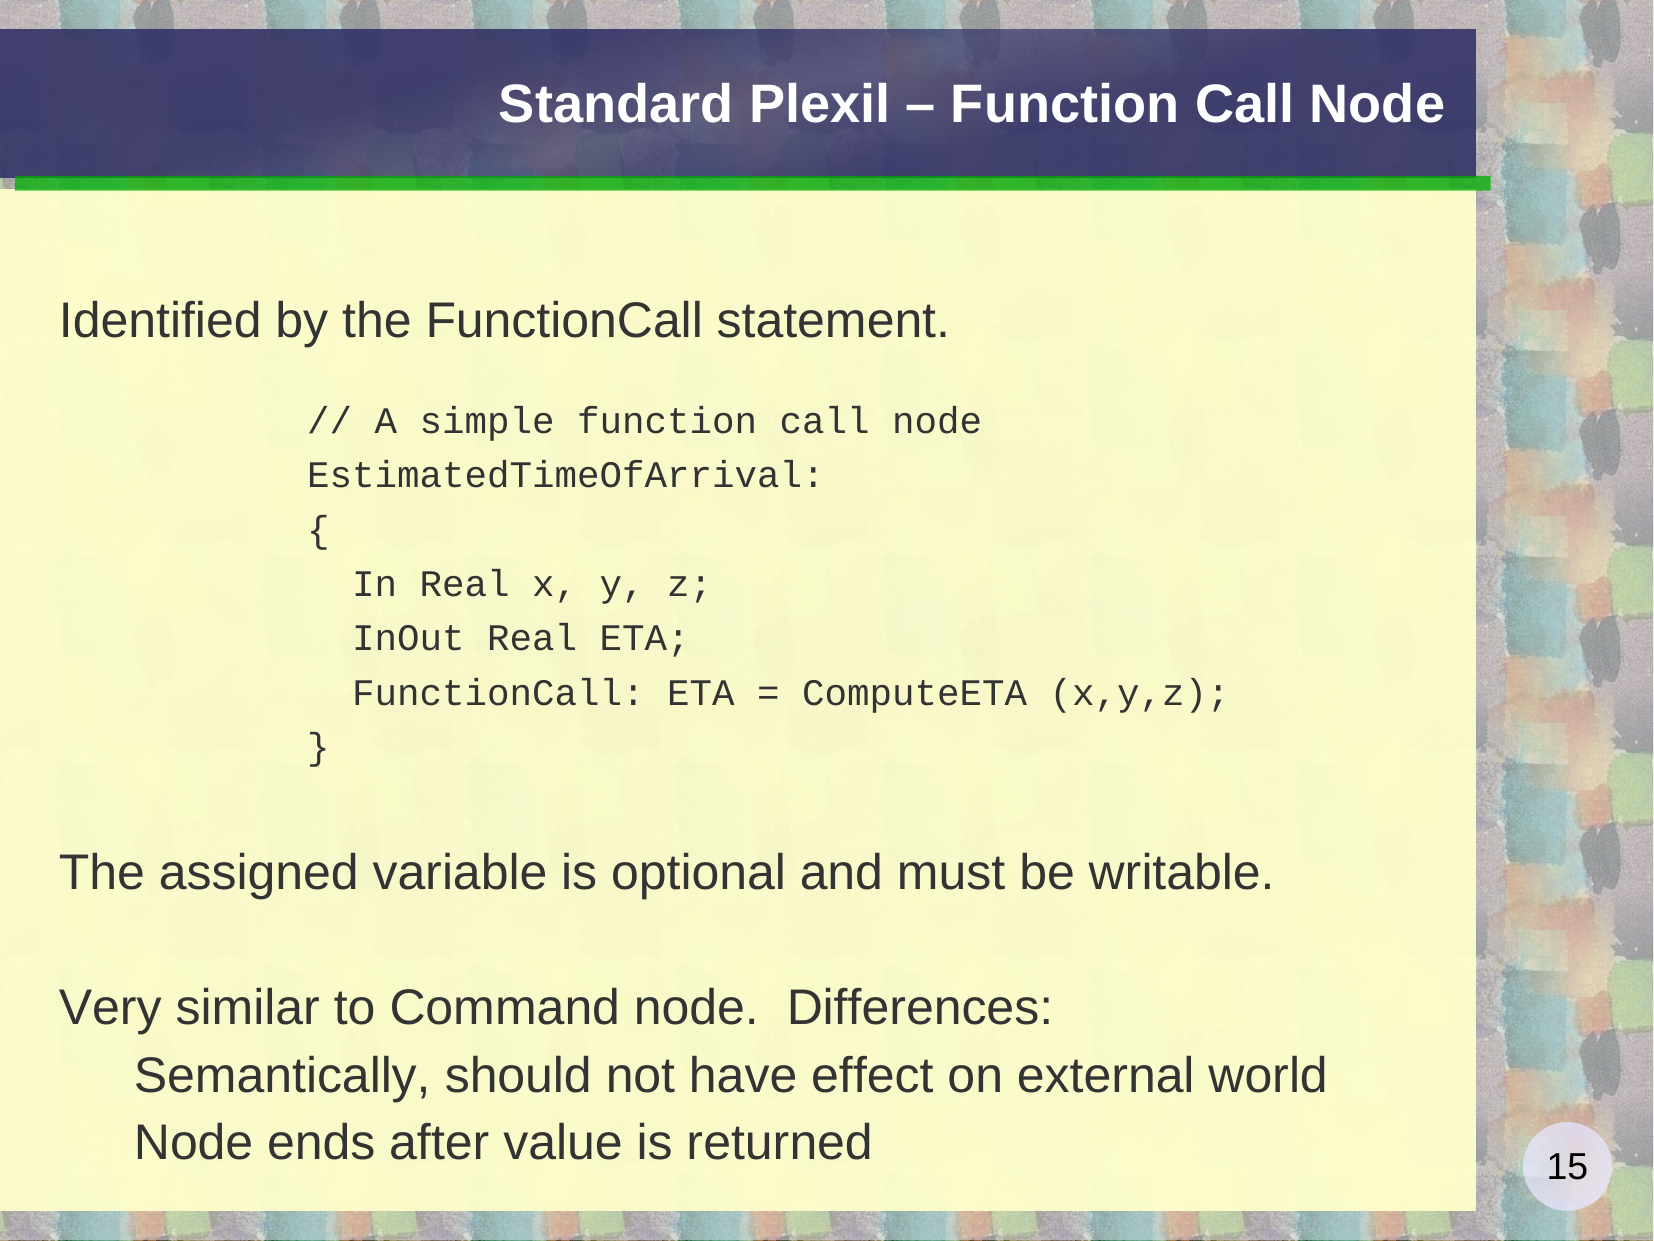

# Standard Plexil – Function Call Node
Identified by the FunctionCall statement.
// A simple function call node
EstimatedTimeOfArrival:
{
 In Real x, y, z;
 InOut Real ETA;
 FunctionCall: ETA = ComputeETA (x,y,z);
}
The assigned variable is optional and must be writable.
Very similar to Command node. Differences:
Semantically, should not have effect on external world
Node ends after value is returned